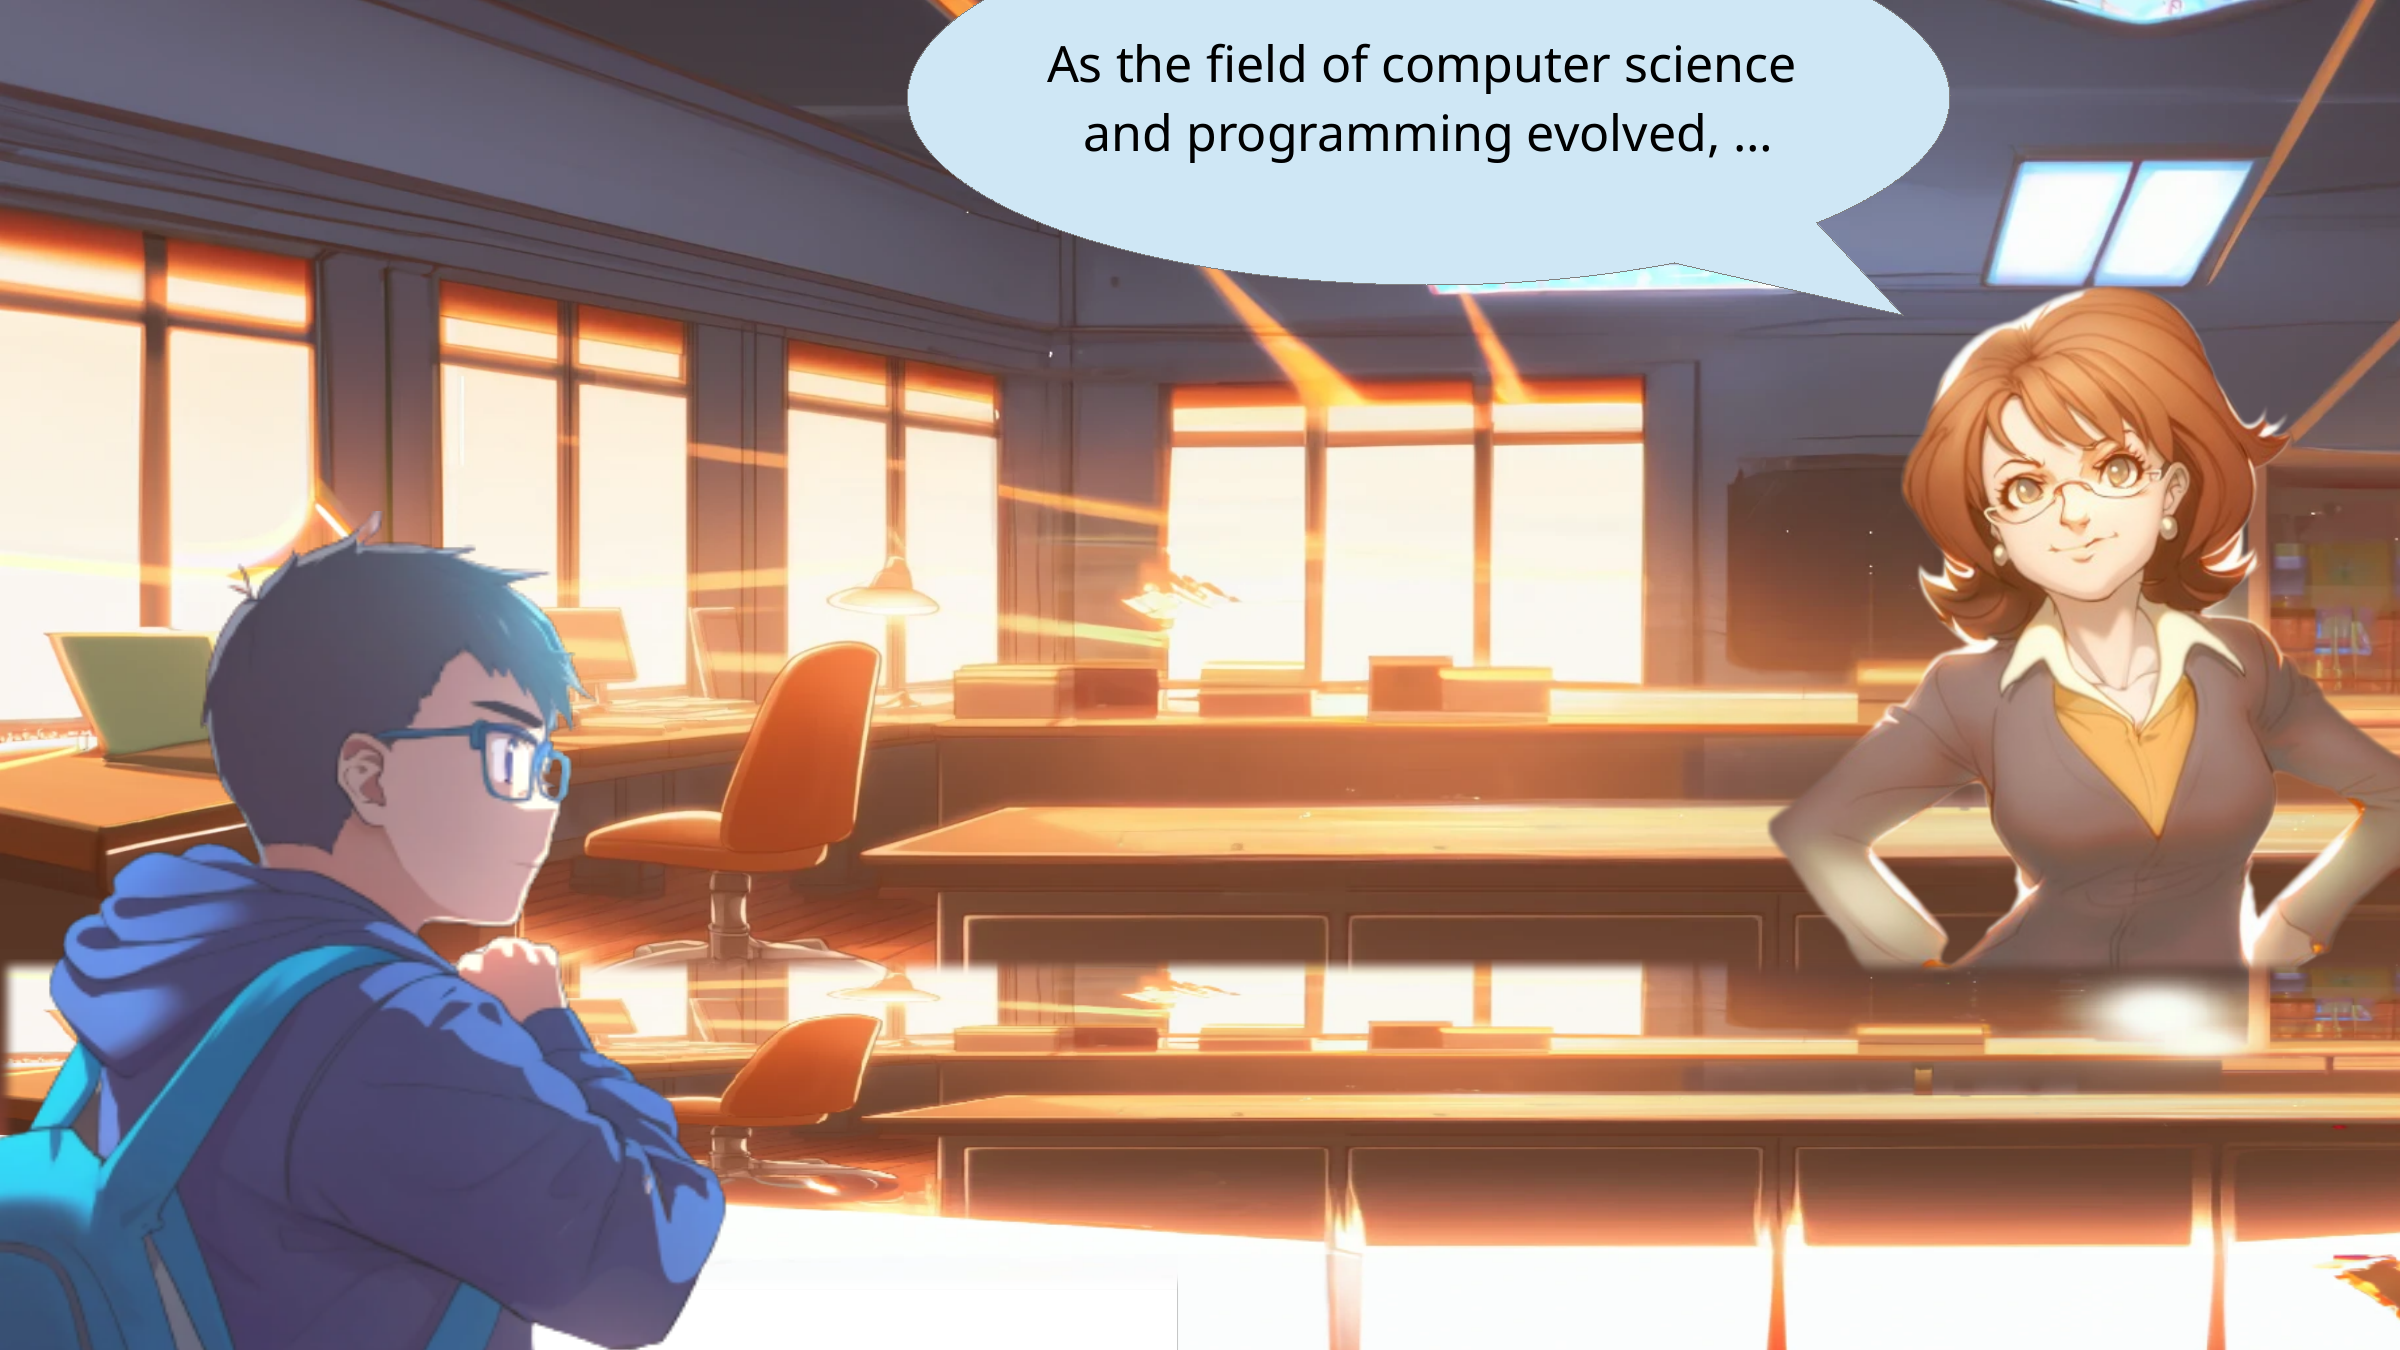

As the field of computer science
and programming evolved, …